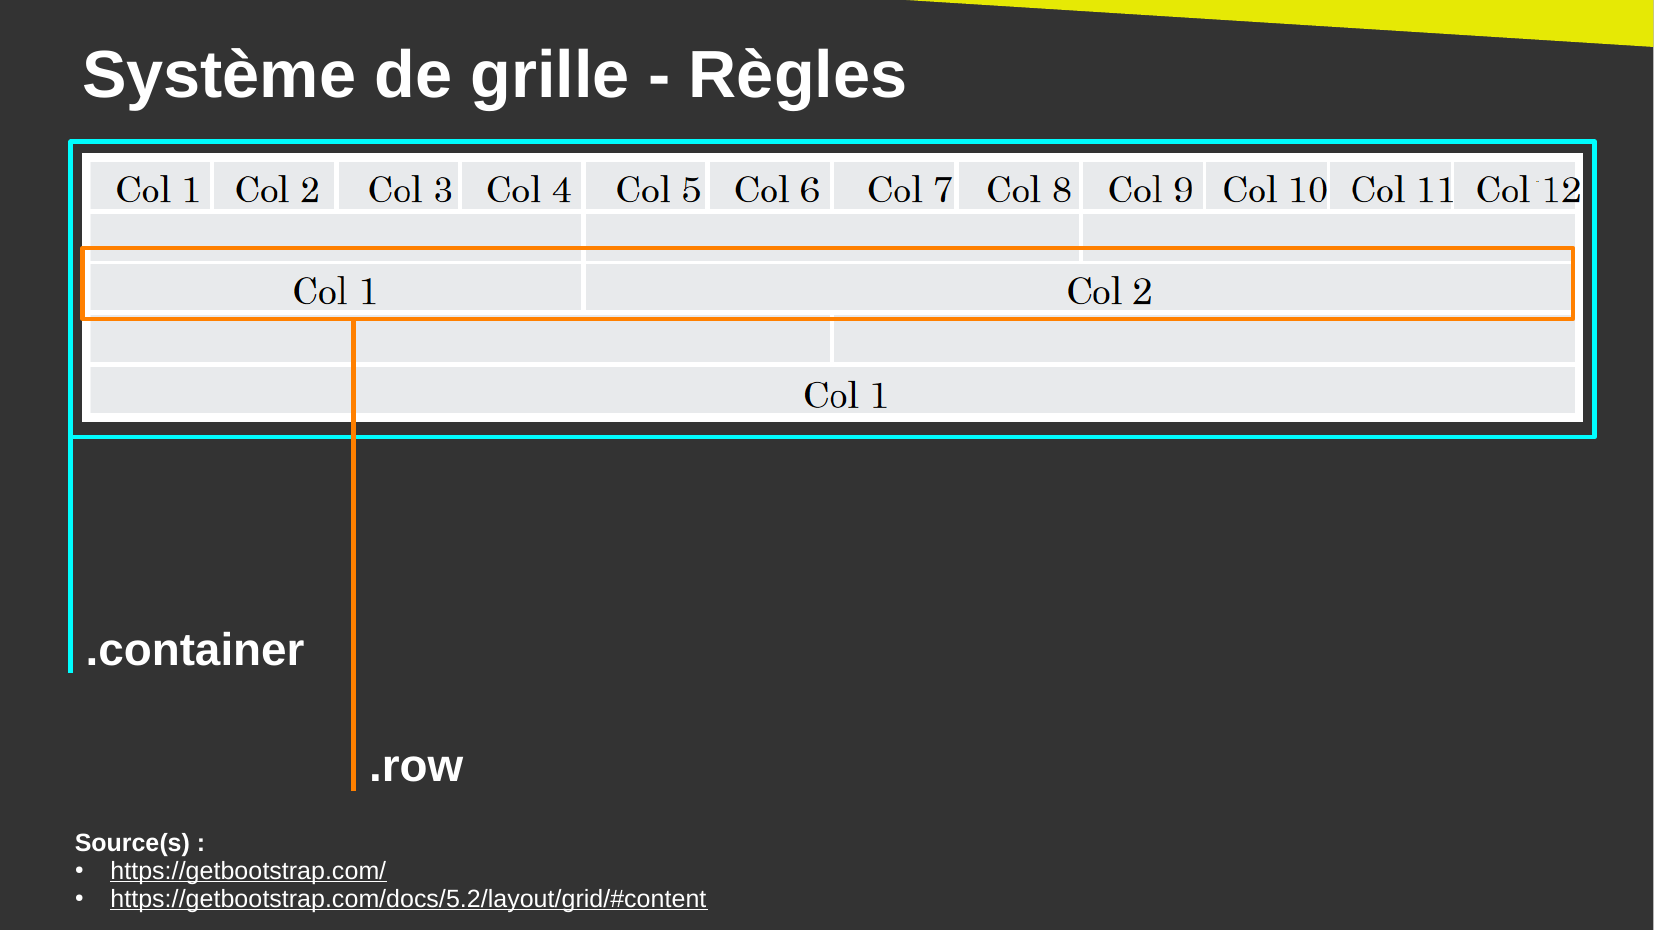

# Système de grille - Règles
.container
.row
Source(s) :
https://getbootstrap.com/
https://getbootstrap.com/docs/5.2/layout/grid/#content